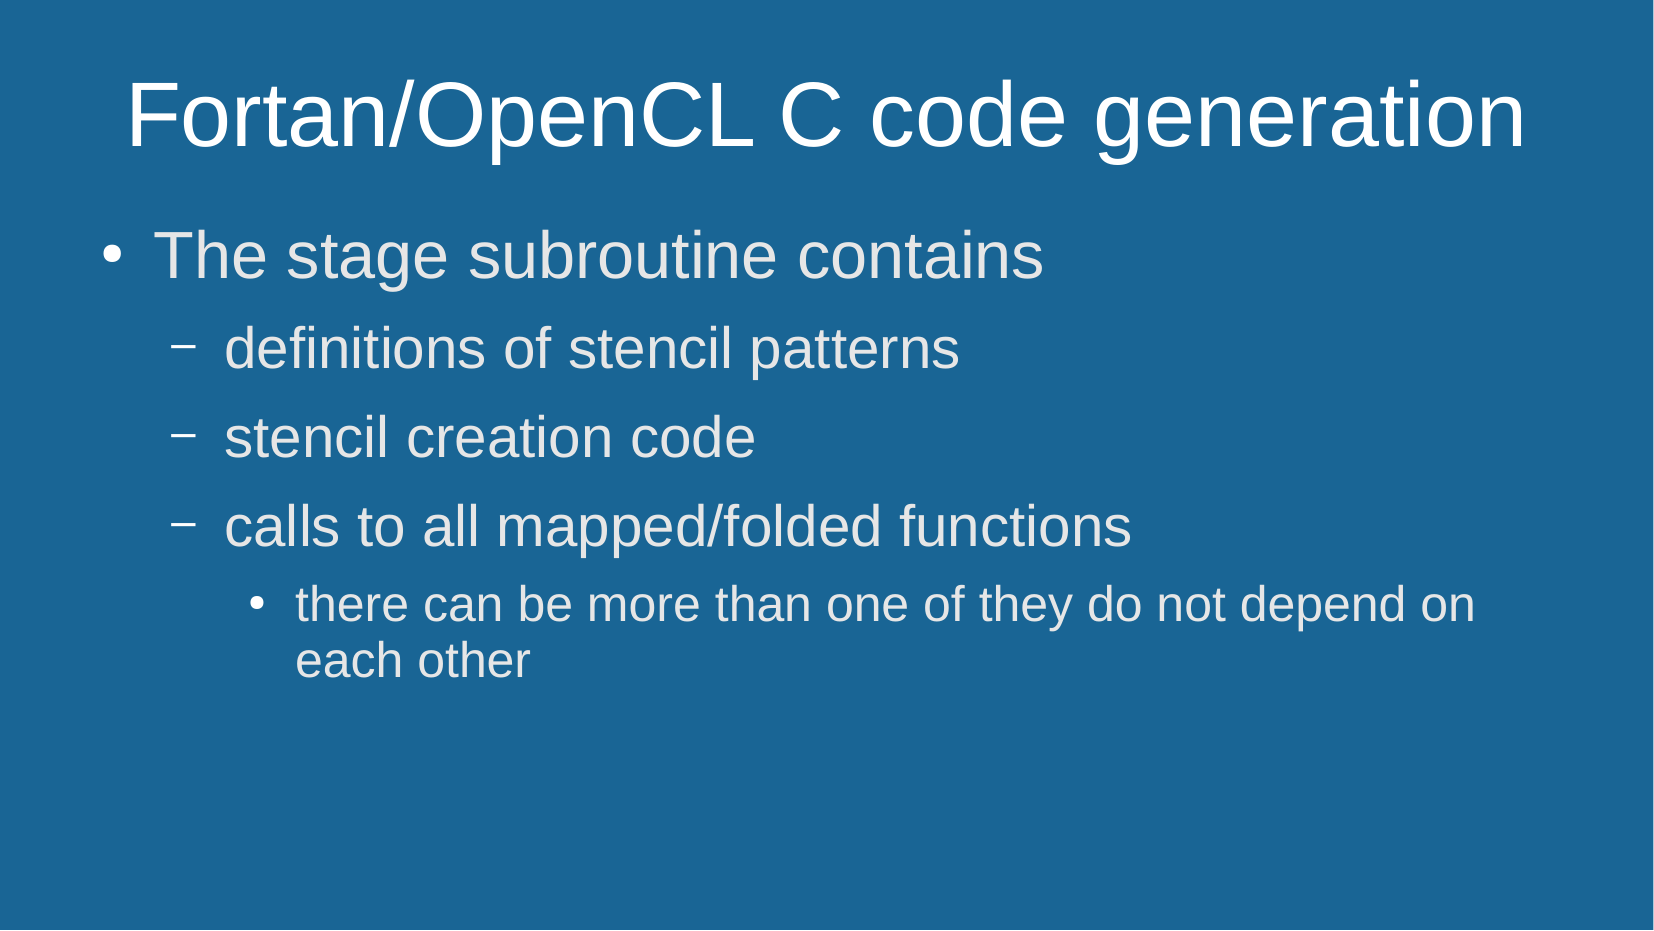

# Fortan/OpenCL C code generation
The stage subroutine contains
definitions of stencil patterns
stencil creation code
calls to all mapped/folded functions
there can be more than one of they do not depend on each other